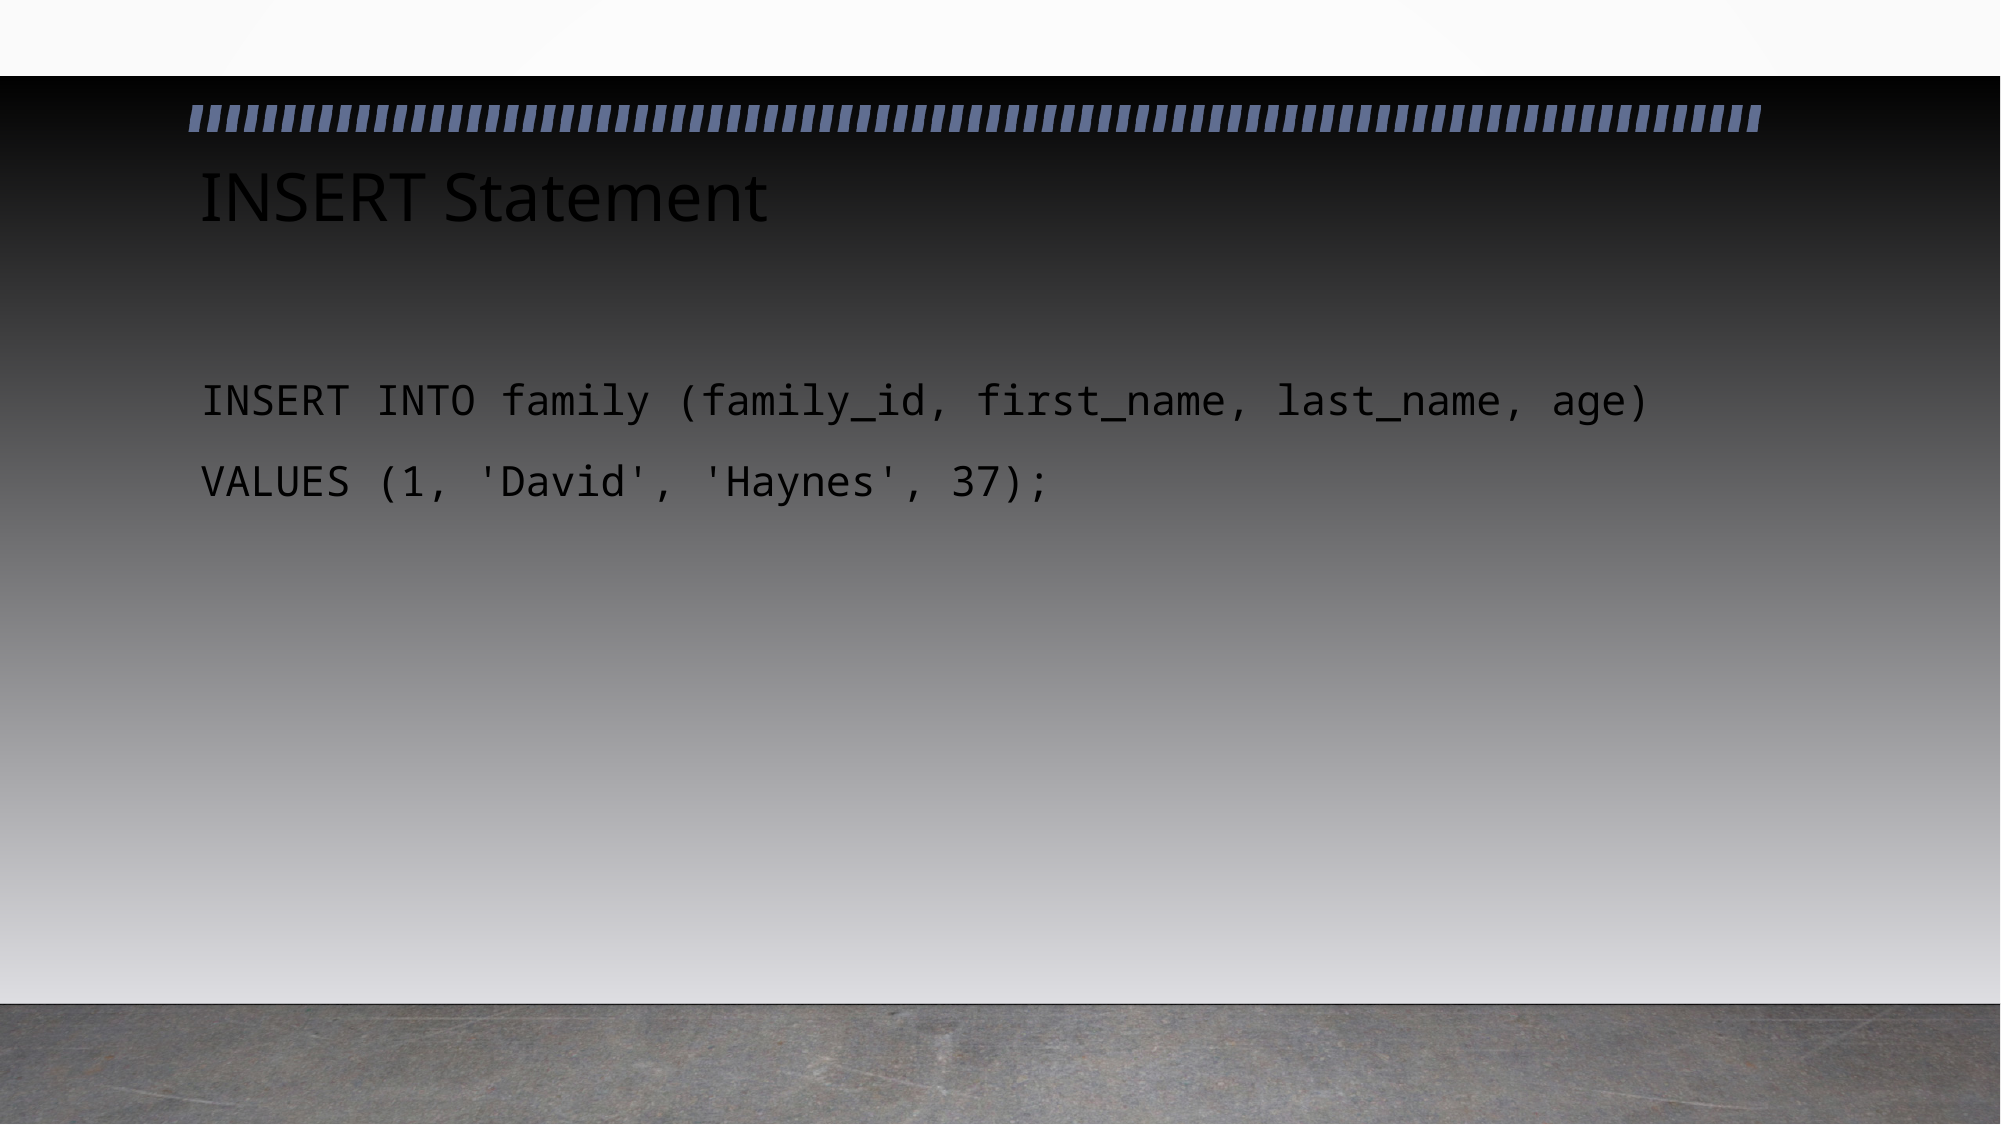

# INSERT Statement
INSERT INTO family (family_id, first_name, last_name, age)
VALUES (1, 'David', 'Haynes', 37);